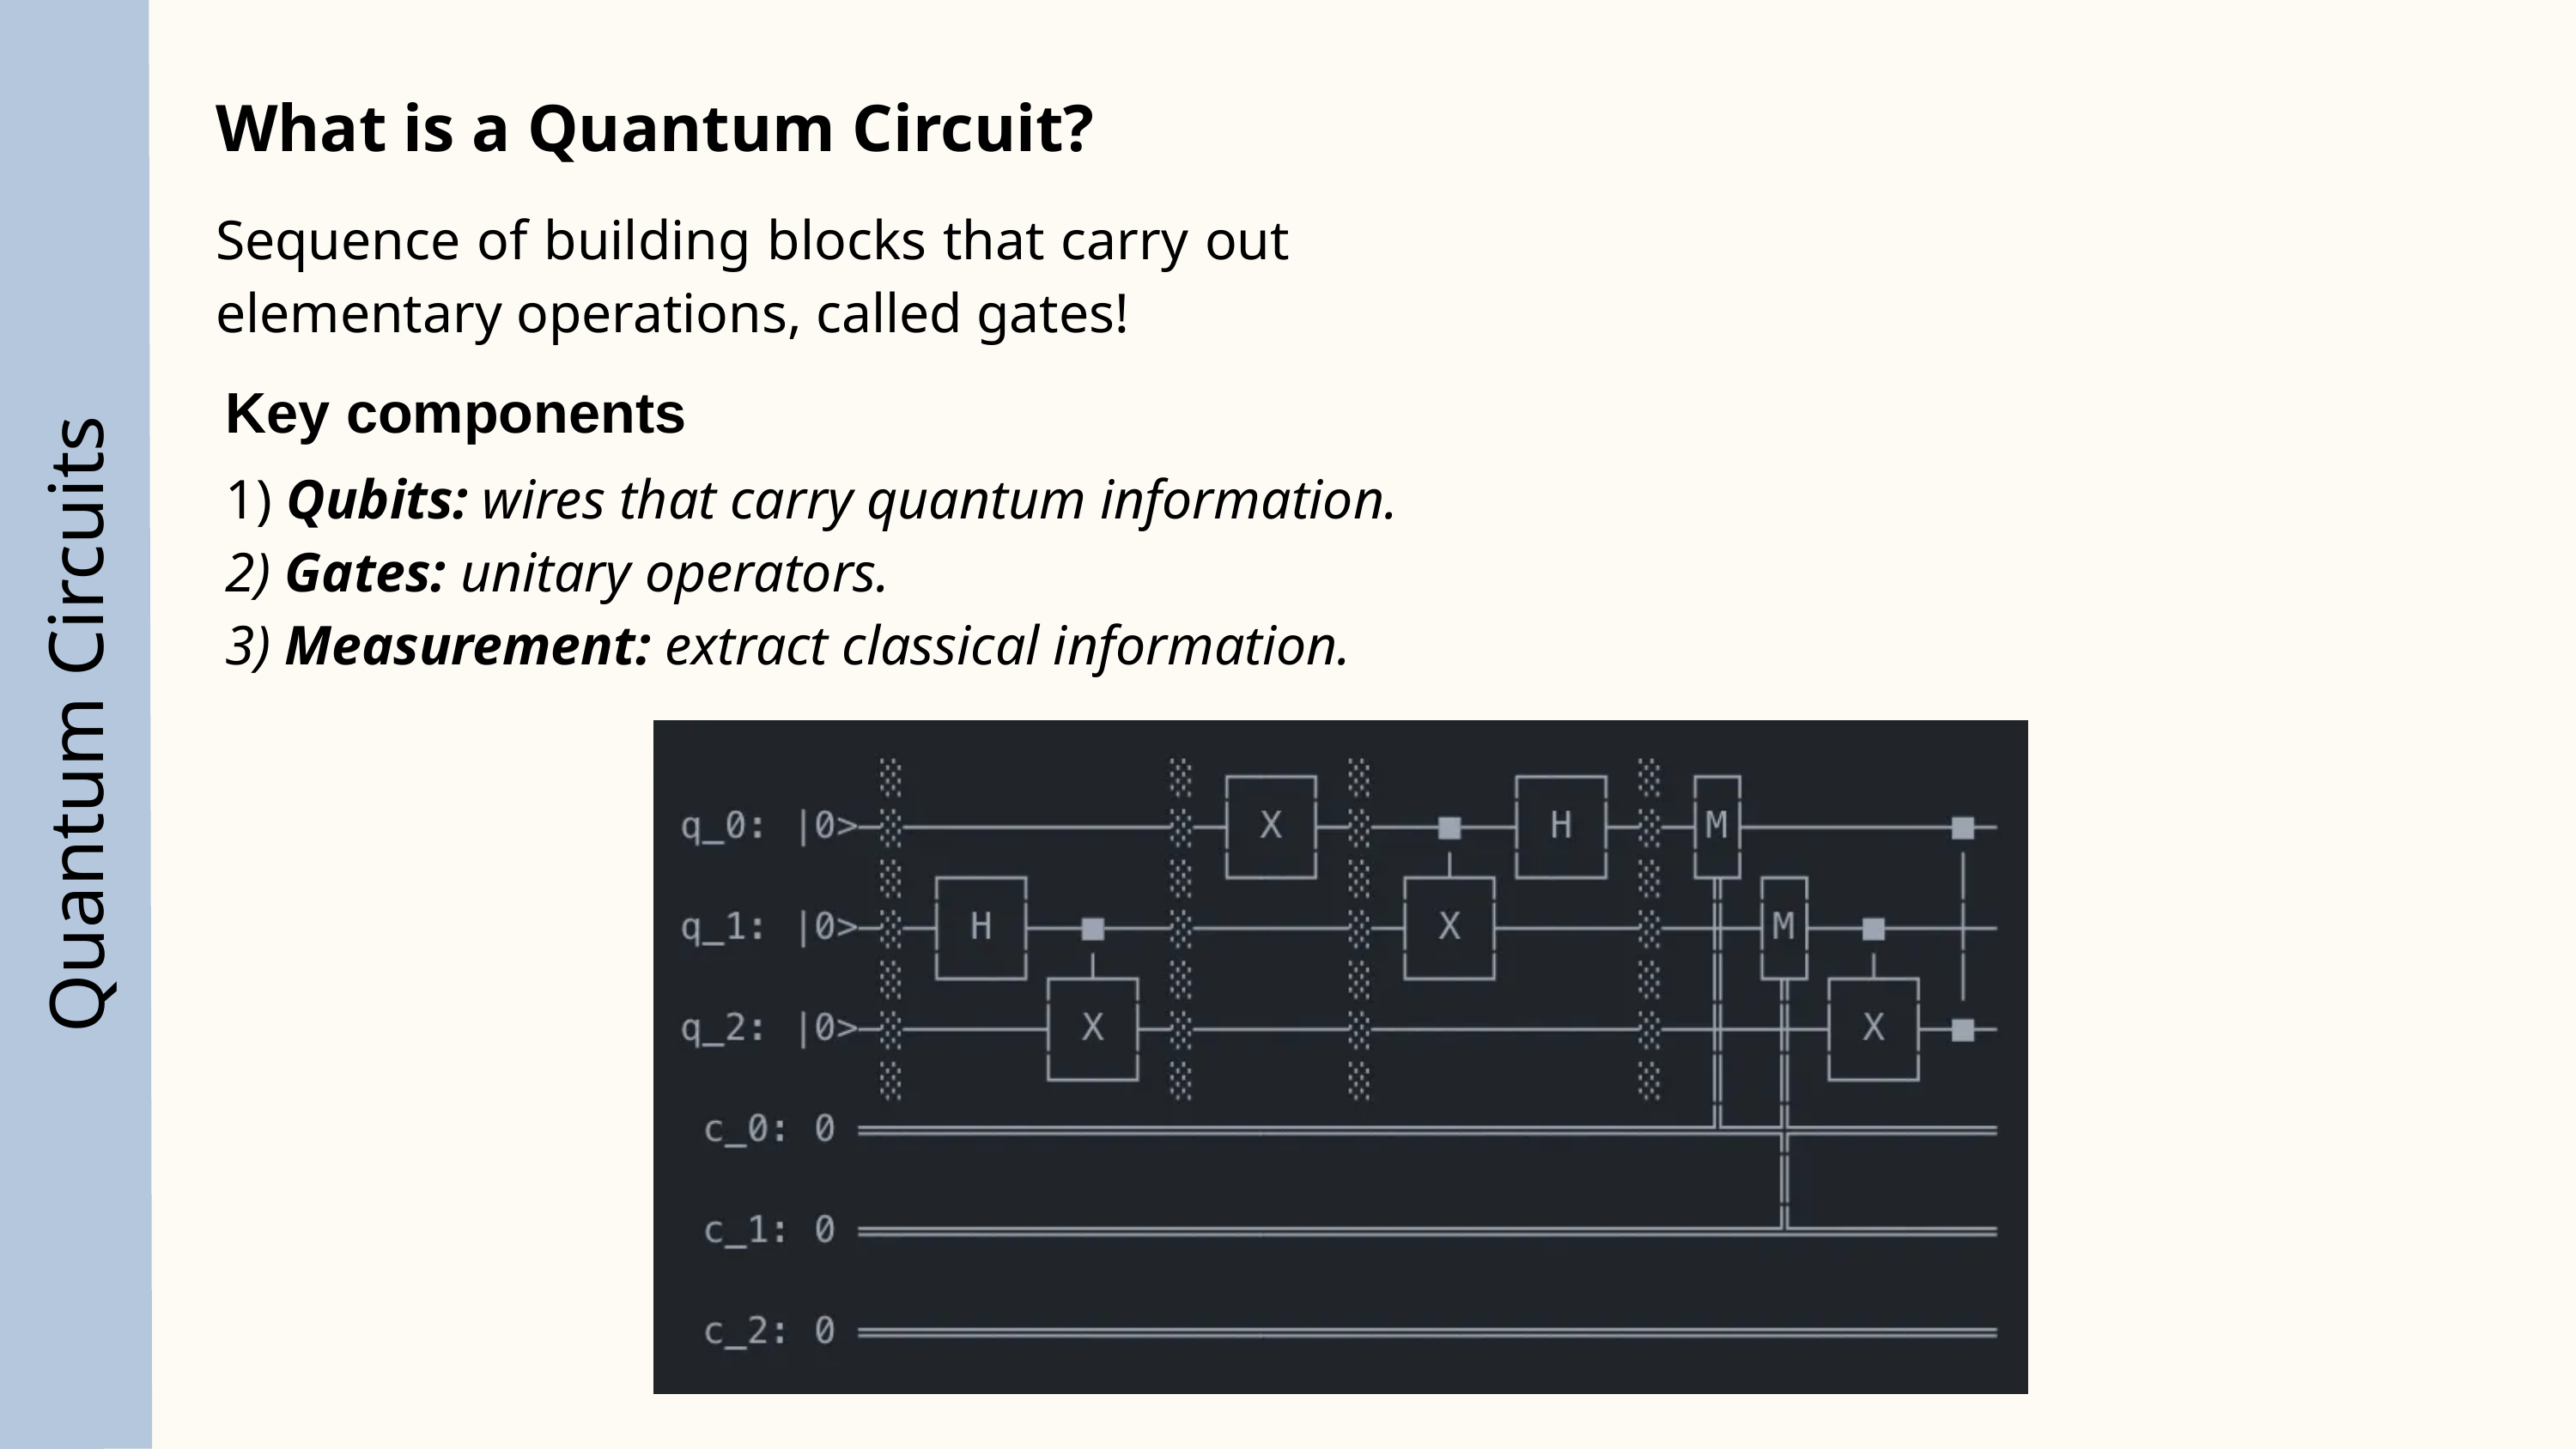

What is a Quantum Circuit?
Sequence of building blocks that carry out elementary operations, called gates!
Key components
 Qubits: wires that carry quantum information.
 Gates: unitary operators.
 Measurement: extract classical information.
# Quantum Circuits